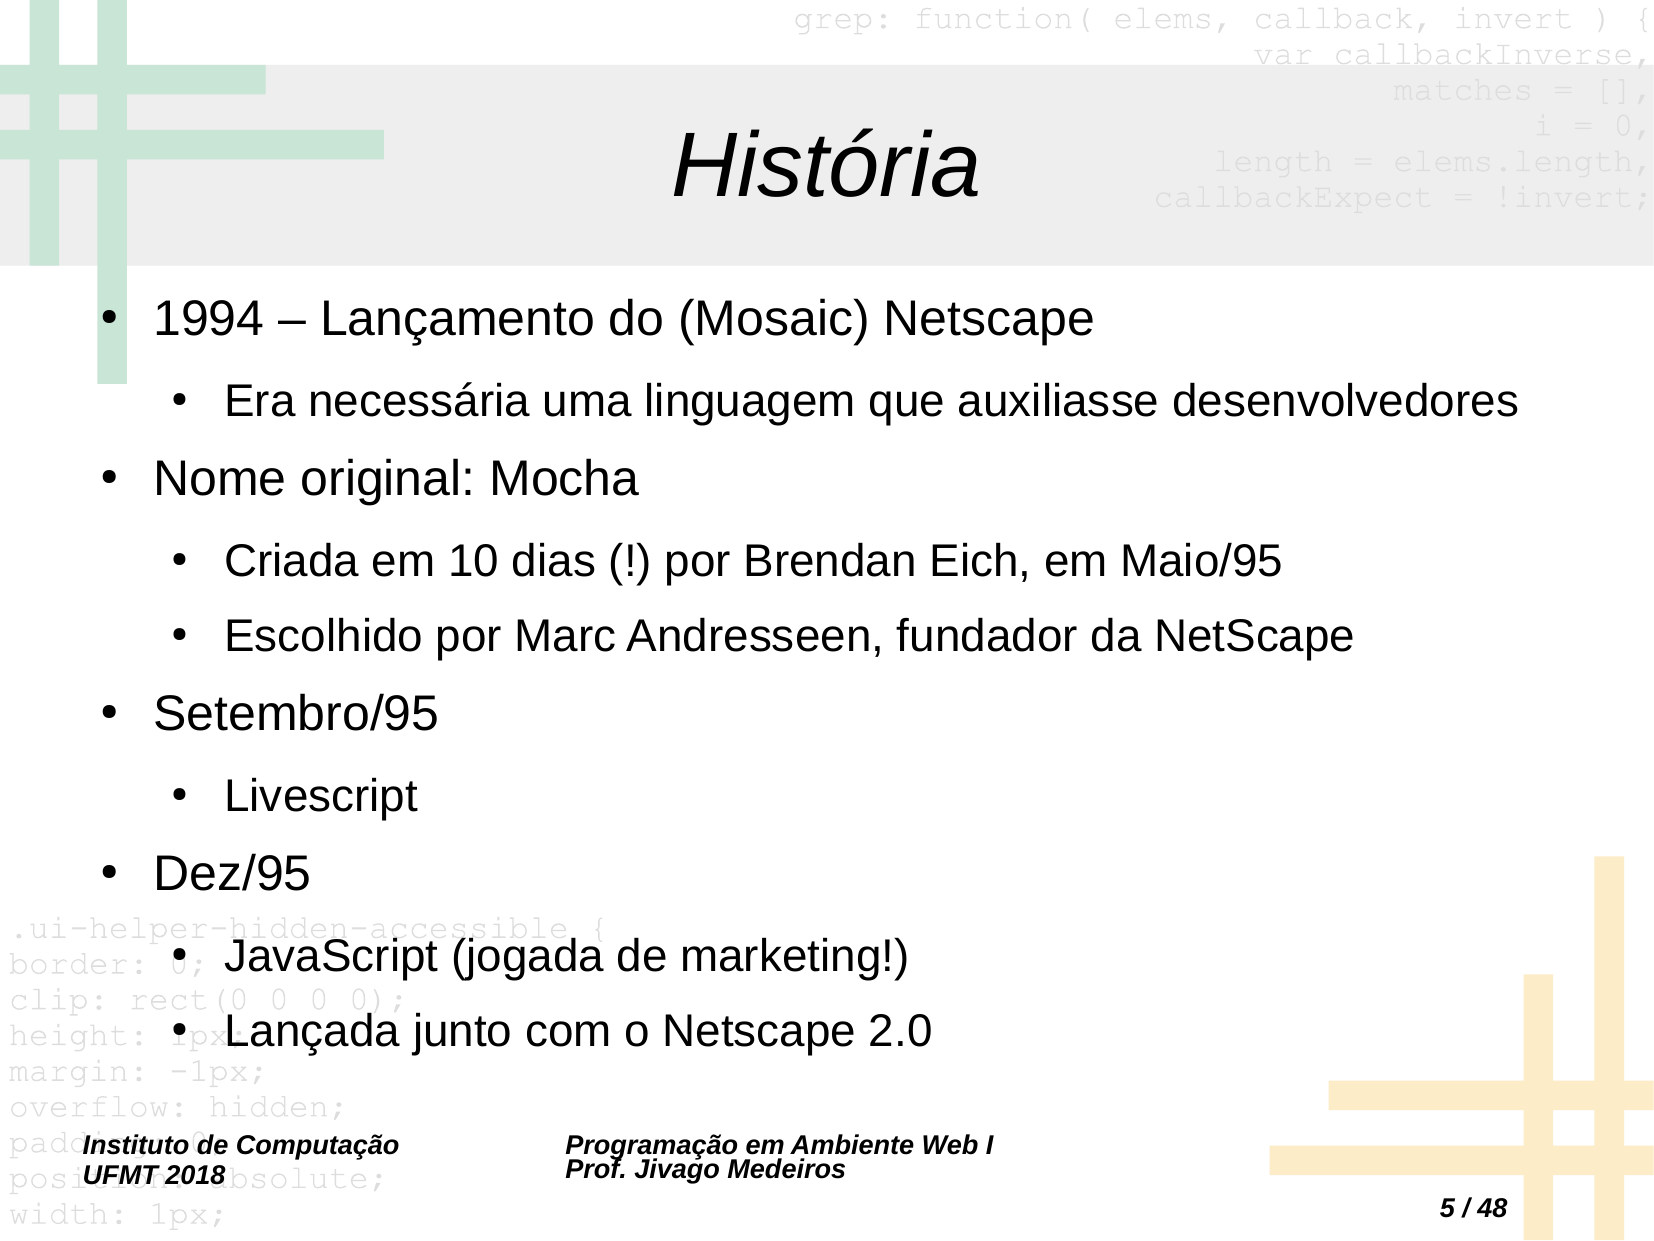

# História
1994 – Lançamento do (Mosaic) Netscape
Era necessária uma linguagem que auxiliasse desenvolvedores
Nome original: Mocha
Criada em 10 dias (!) por Brendan Eich, em Maio/95
Escolhido por Marc Andresseen, fundador da NetScape
Setembro/95
Livescript
Dez/95
JavaScript (jogada de marketing!)
Lançada junto com o Netscape 2.0
Programação em Ambiente Web I Prof. Jivago Medeiros
5